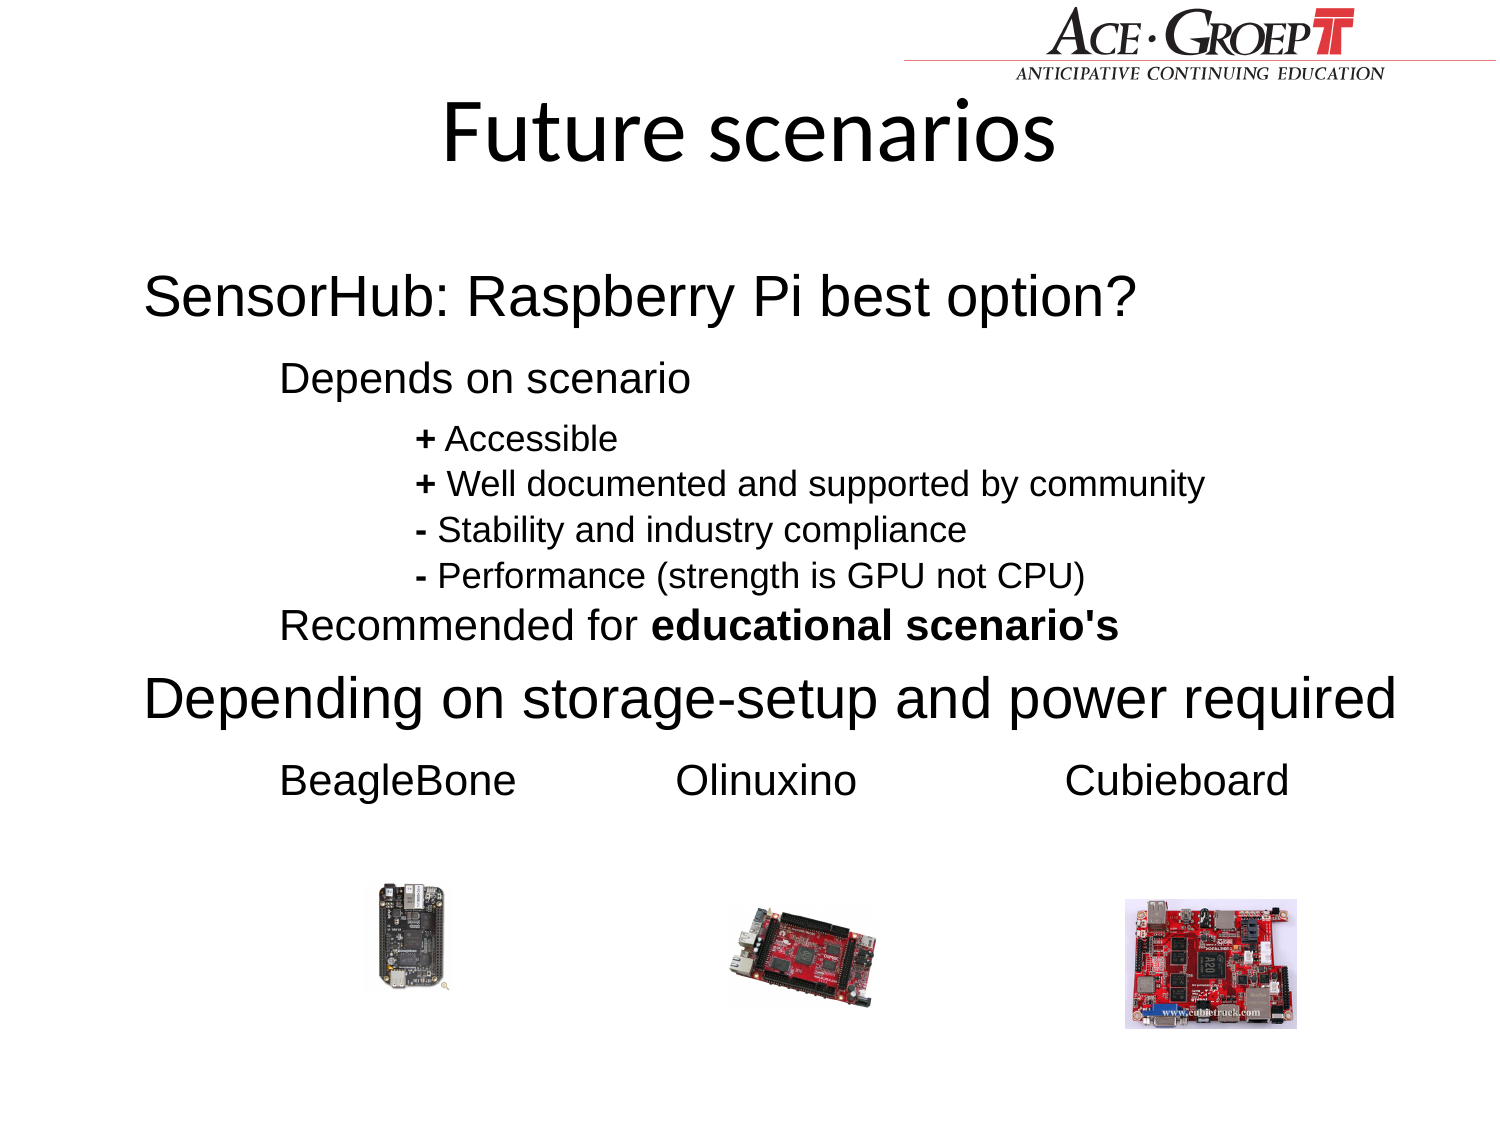

# Future scenarios
SensorHub: Raspberry Pi best option?
Depends on scenario
+ Accessible
+ Well documented and supported by community
- Stability and industry compliance
- Performance (strength is GPU not CPU)
Recommended for educational scenario's
Depending on storage-setup and power required
BeagleBone Olinuxino Cubieboard